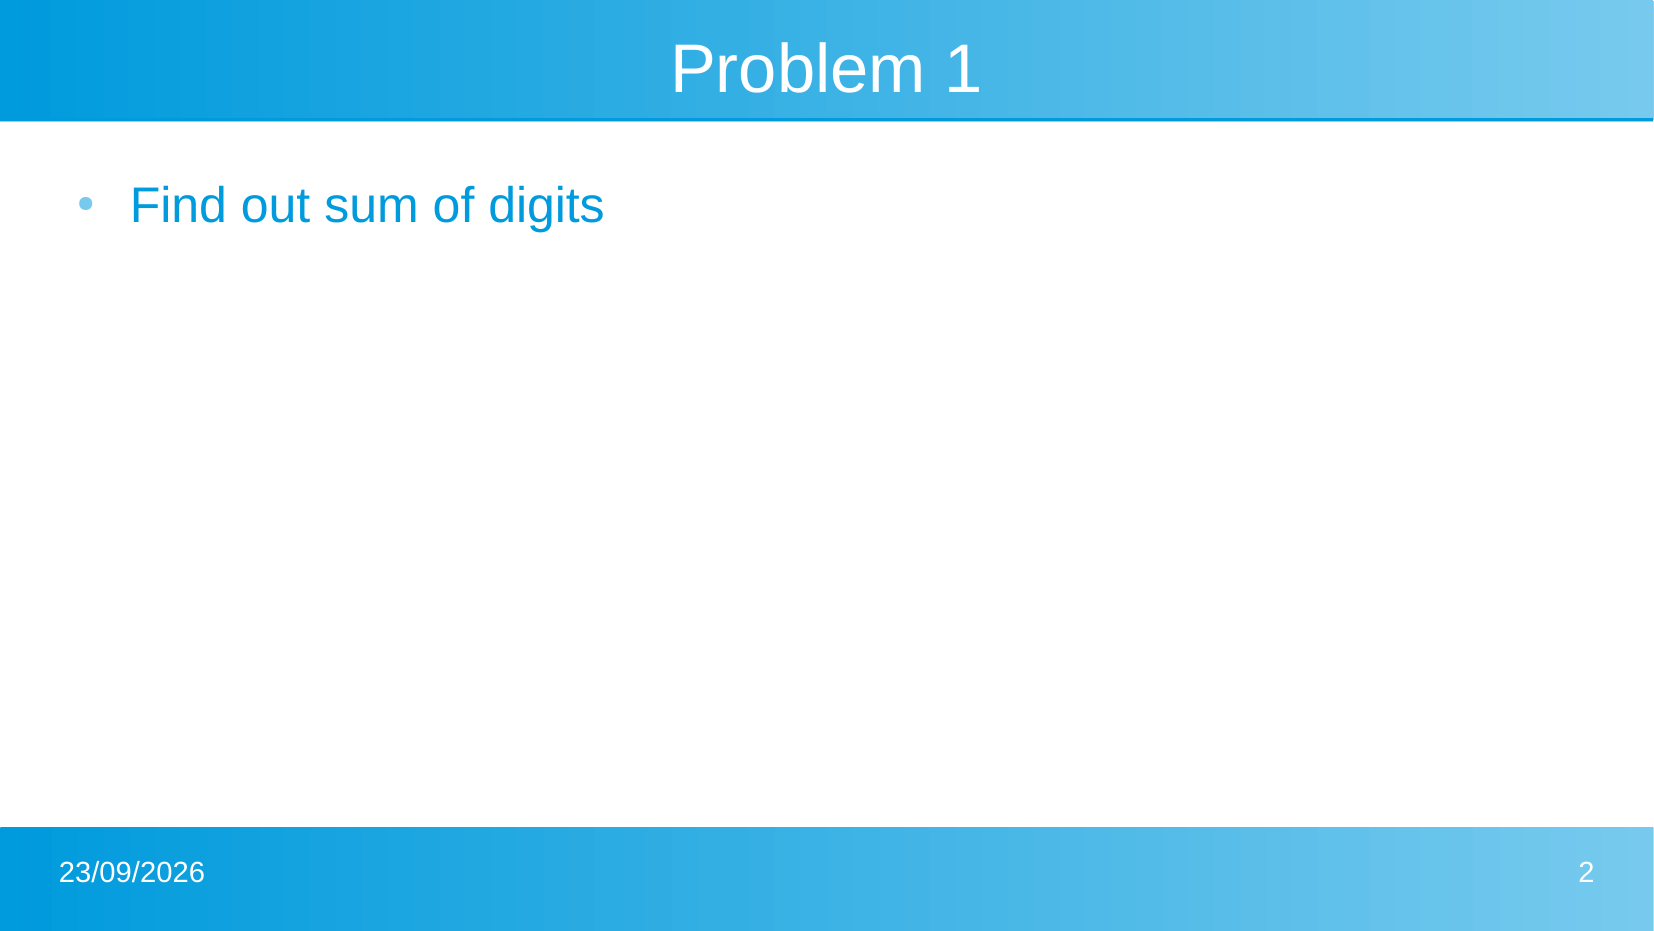

# Problem 1
Find out sum of digits
2